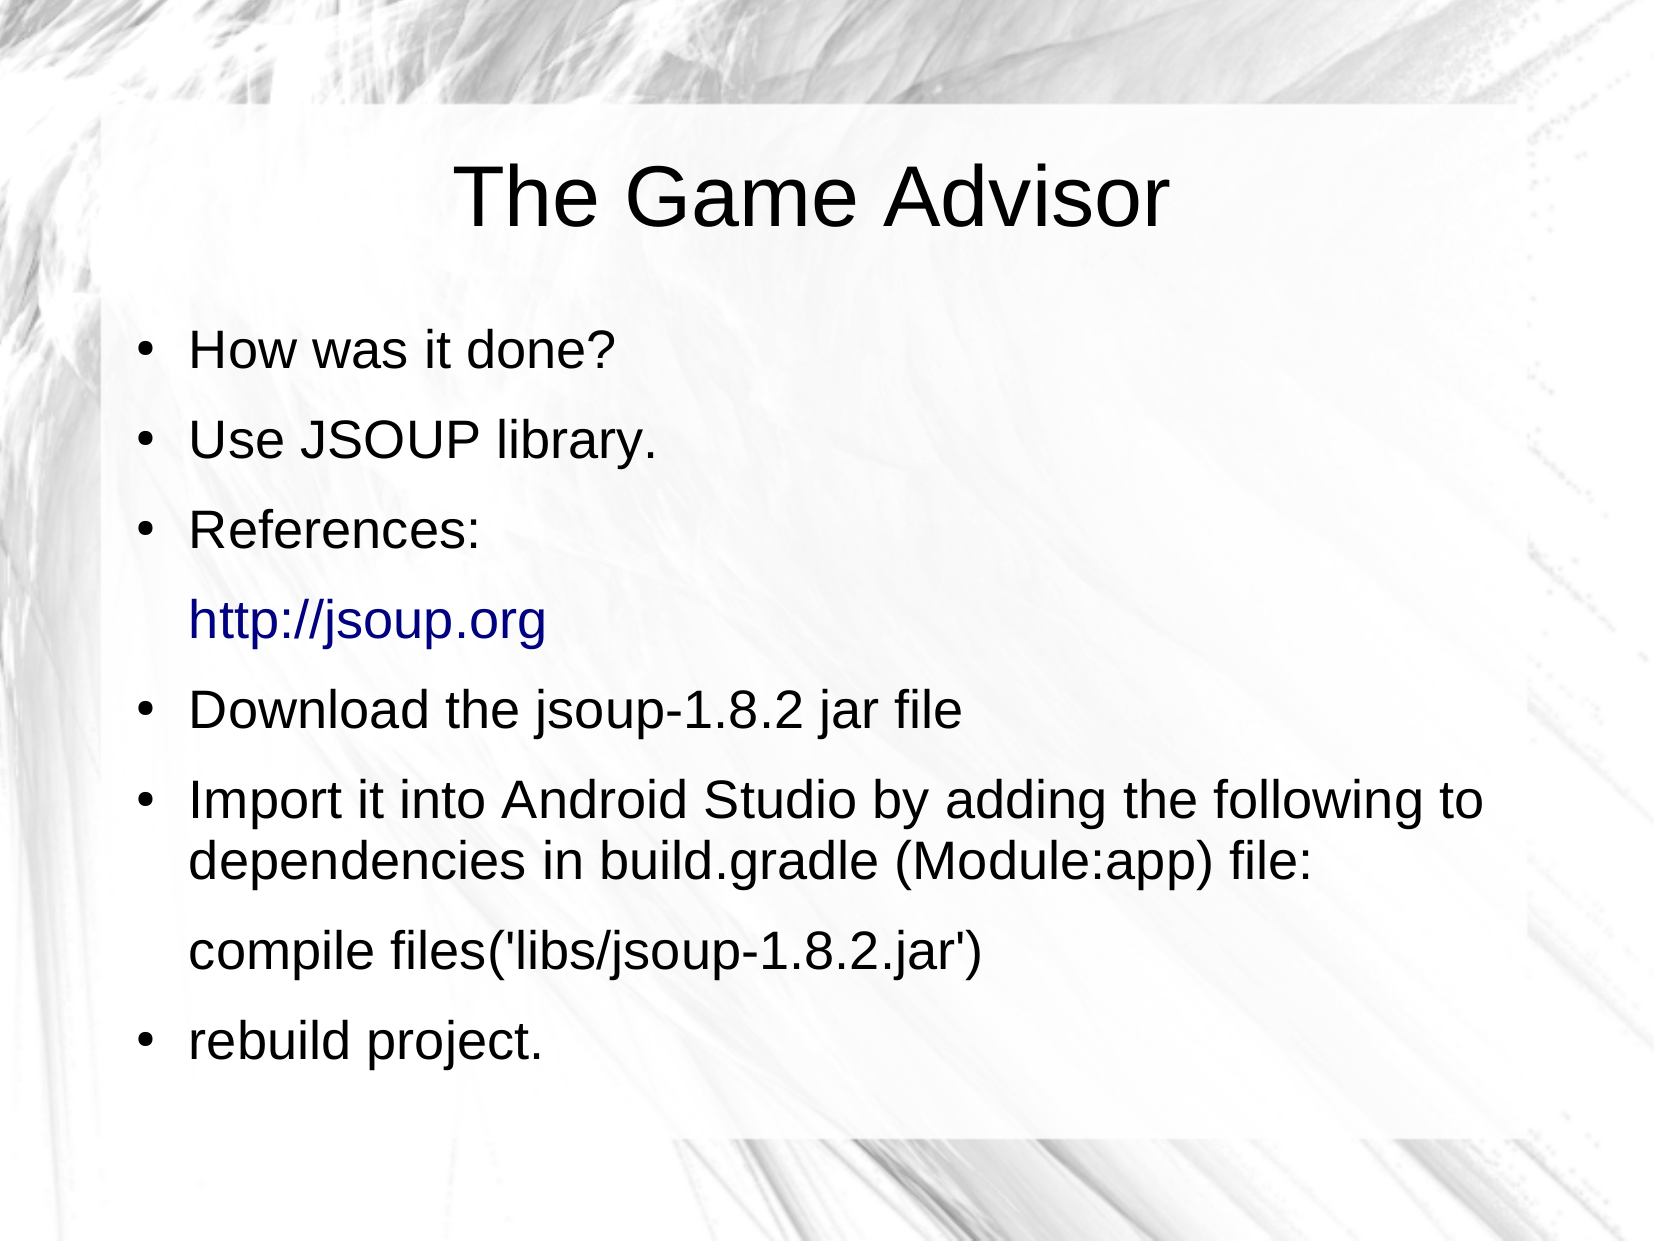

# The Game Advisor
How was it done?
Use JSOUP library.
References:
http://jsoup.org
Download the jsoup-1.8.2 jar file
Import it into Android Studio by adding the following to dependencies in build.gradle (Module:app) file:
compile files('libs/jsoup-1.8.2.jar')
rebuild project.